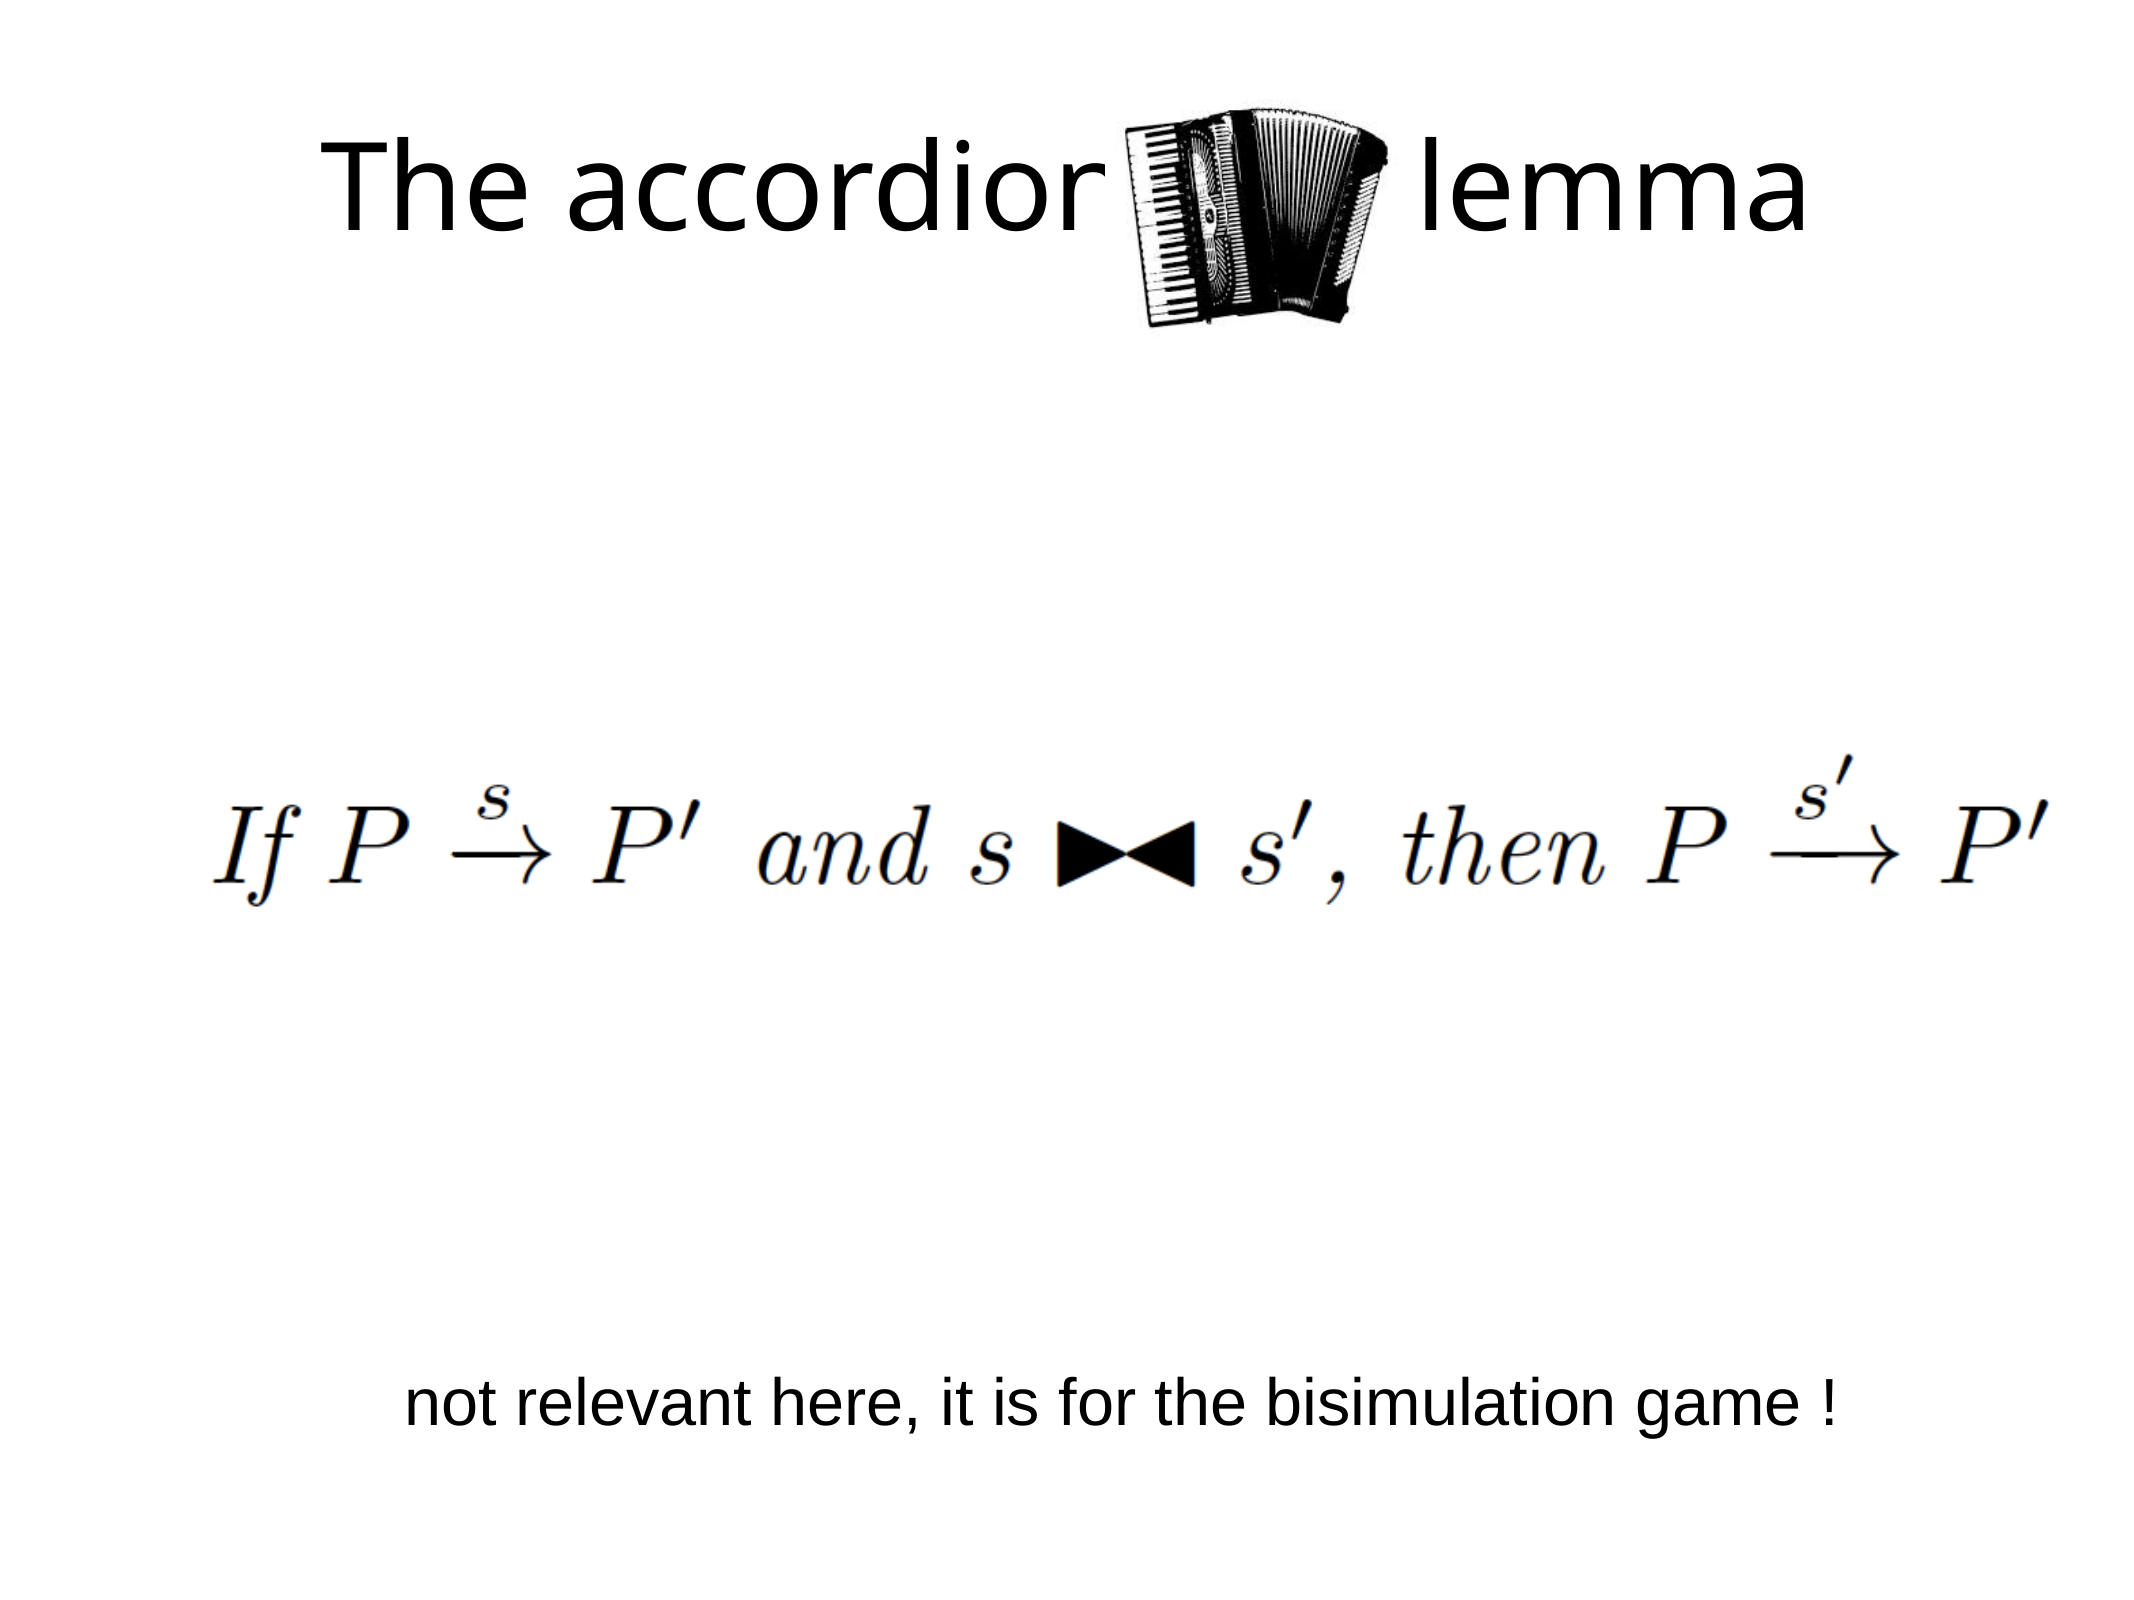

# The accordion lemma
not relevant here, it is for the bisimulation game !
18